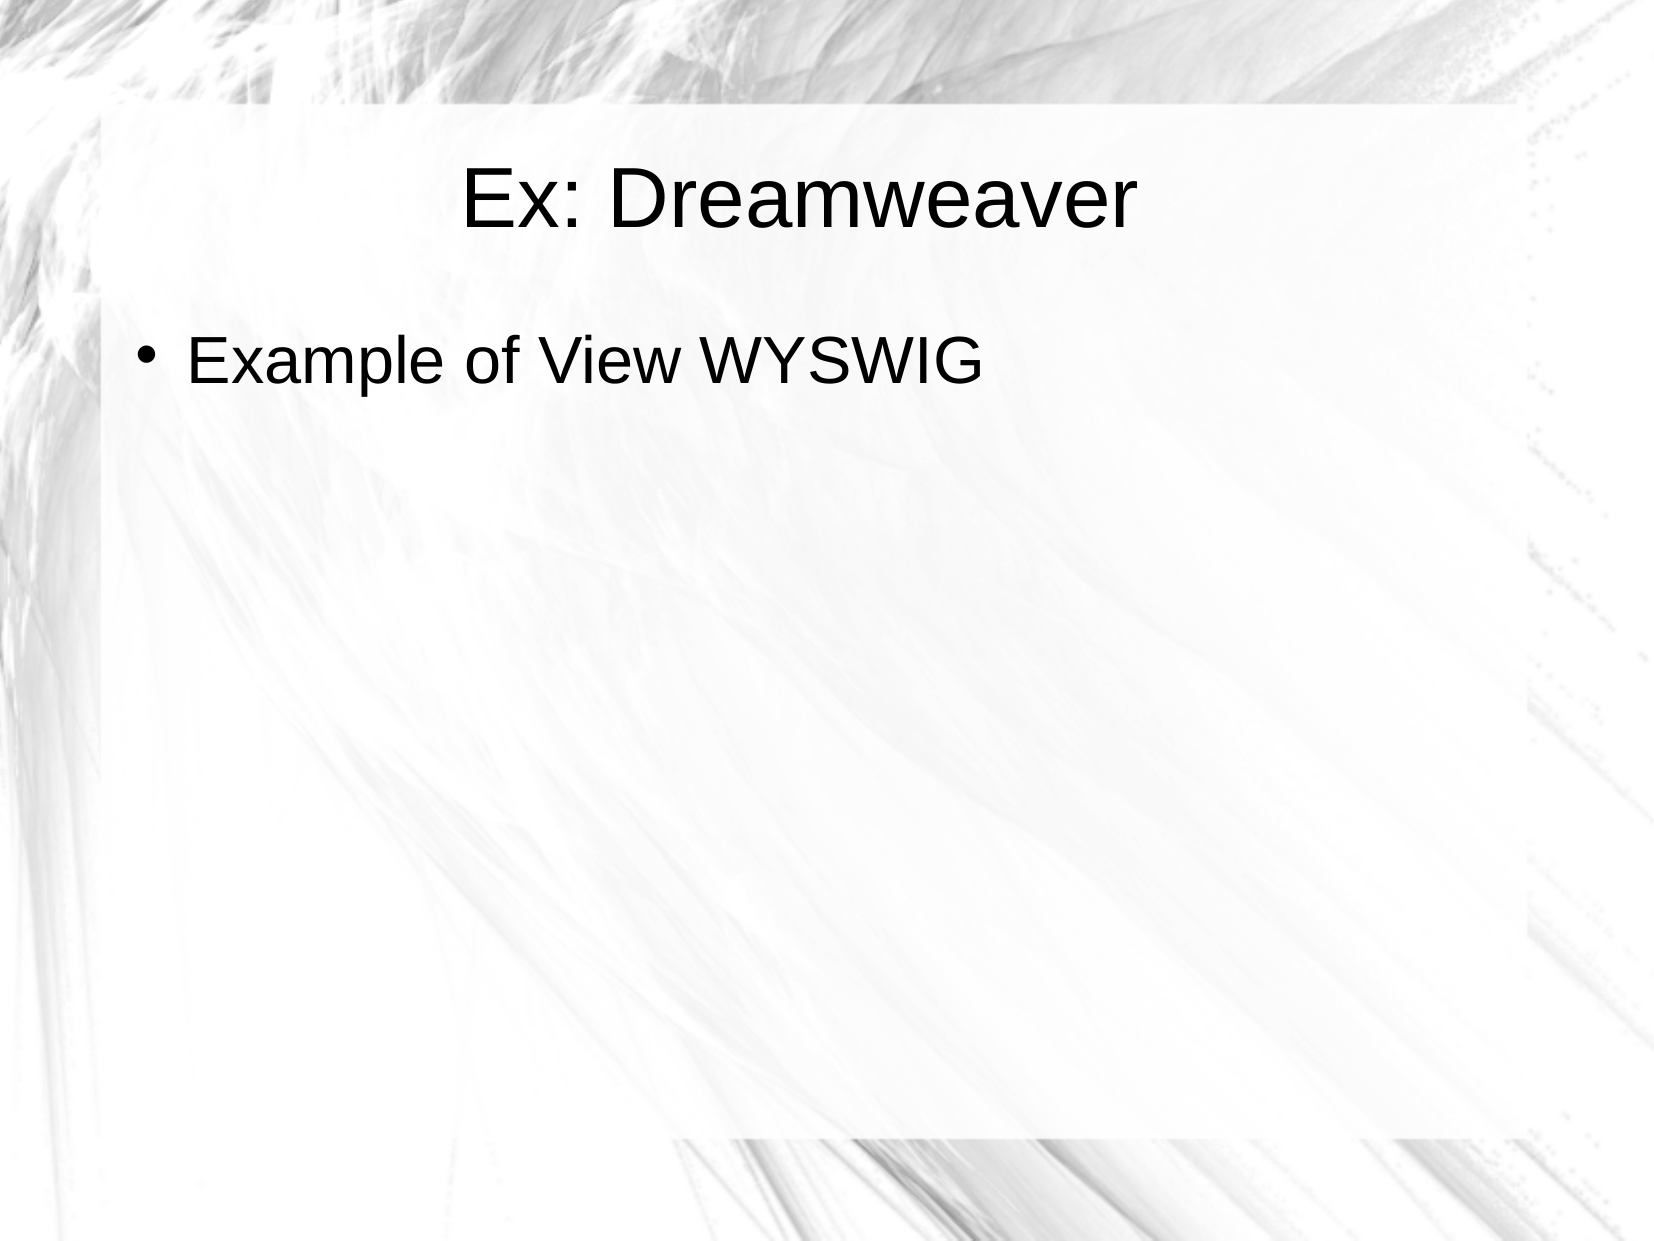

# Ex: Dreamweaver
Example of View WYSWIG